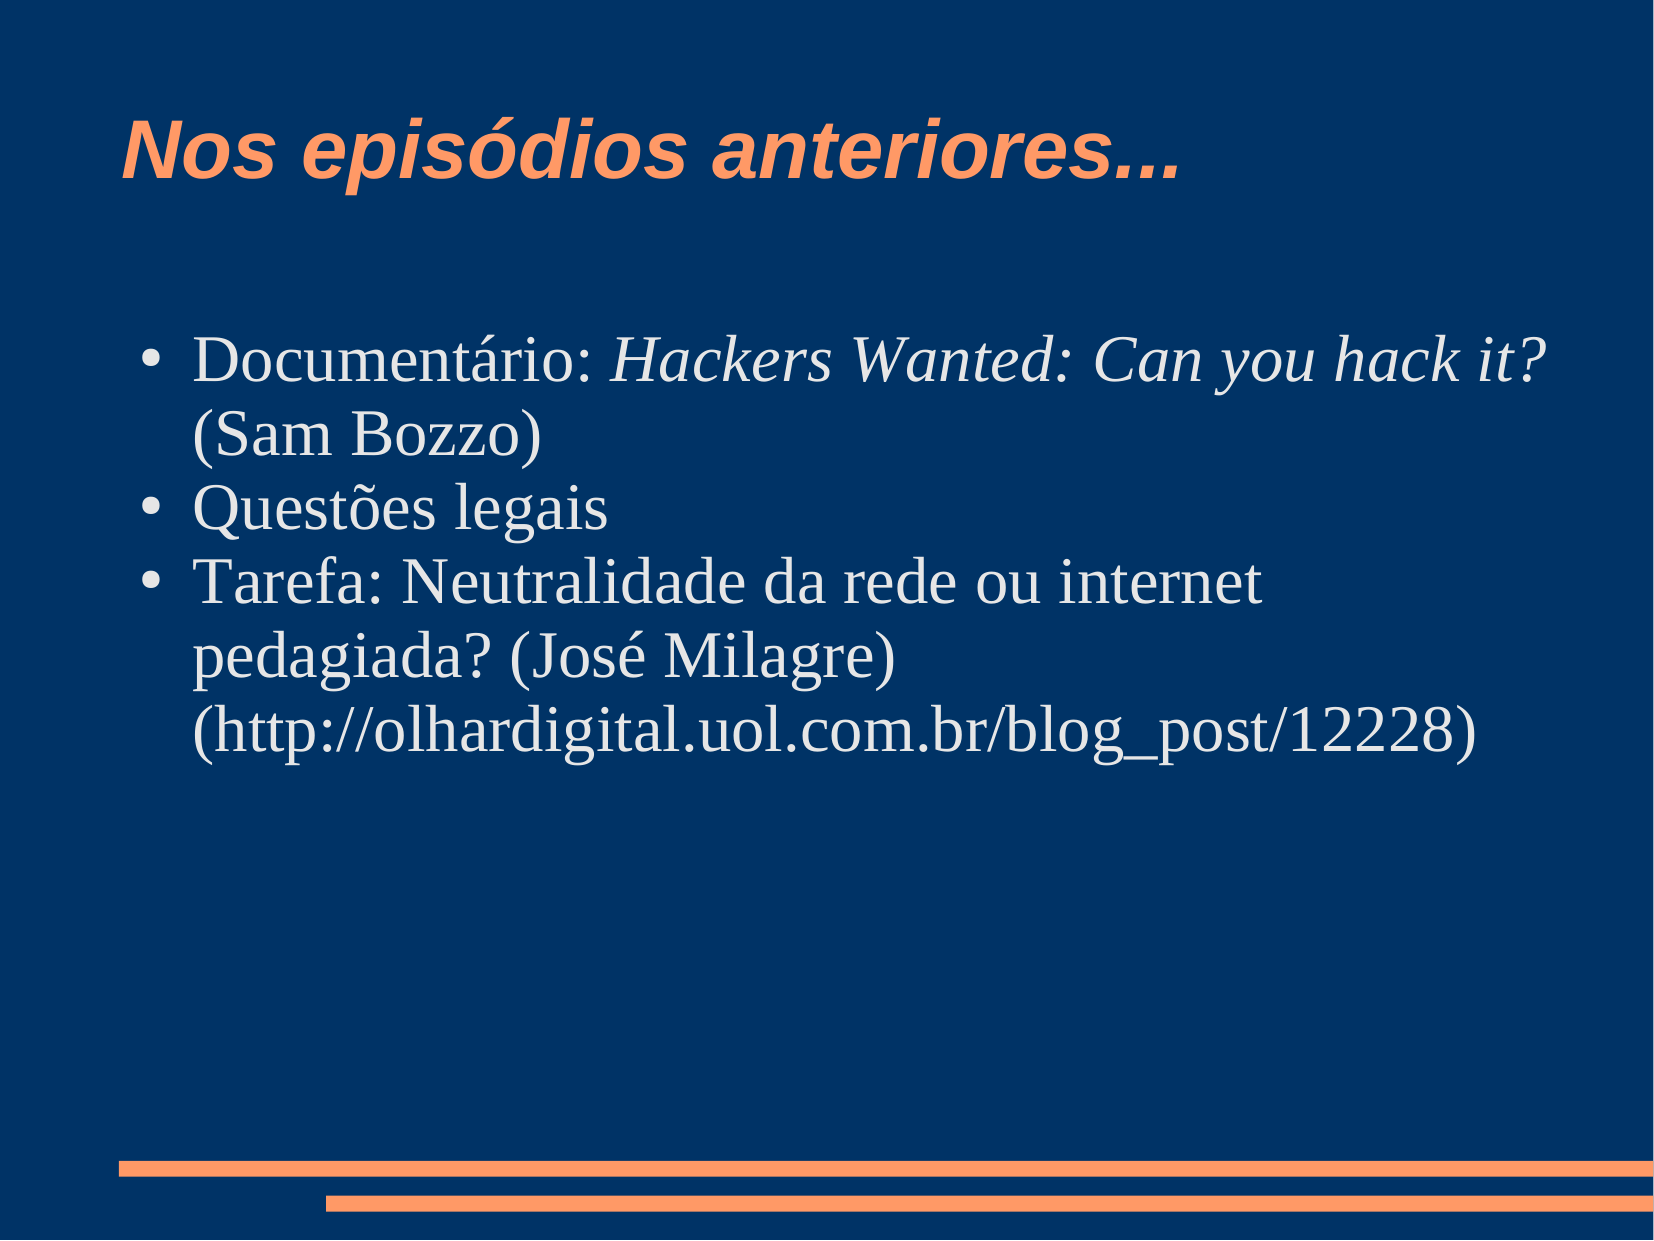

# Nos episódios anteriores...
Documentário: Hackers Wanted: Can you hack it? (Sam Bozzo)
Questões legais
Tarefa: Neutralidade da rede ou internet pedagiada? (José Milagre) (http://olhardigital.uol.com.br/blog_post/12228)